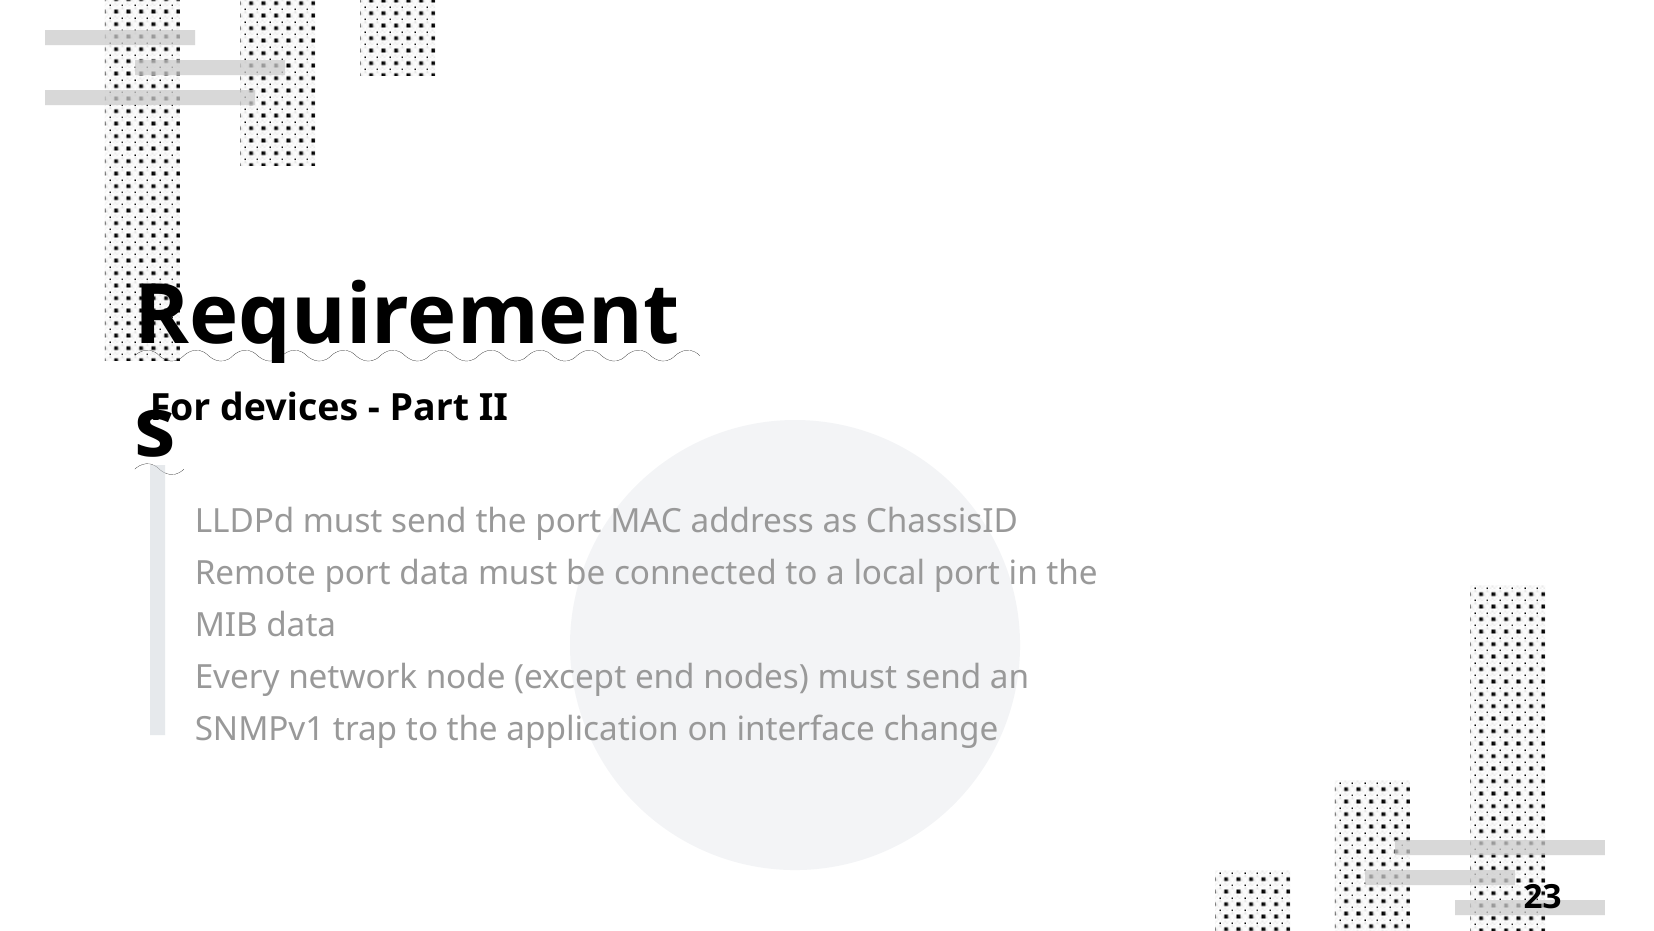

Requirements
For devices - Part II
LLDPd must send the port MAC address as ChassisID
Remote port data must be connected to a local port in the MIB data
Every network node (except end nodes) must send an SNMPv1 trap to the application on interface change